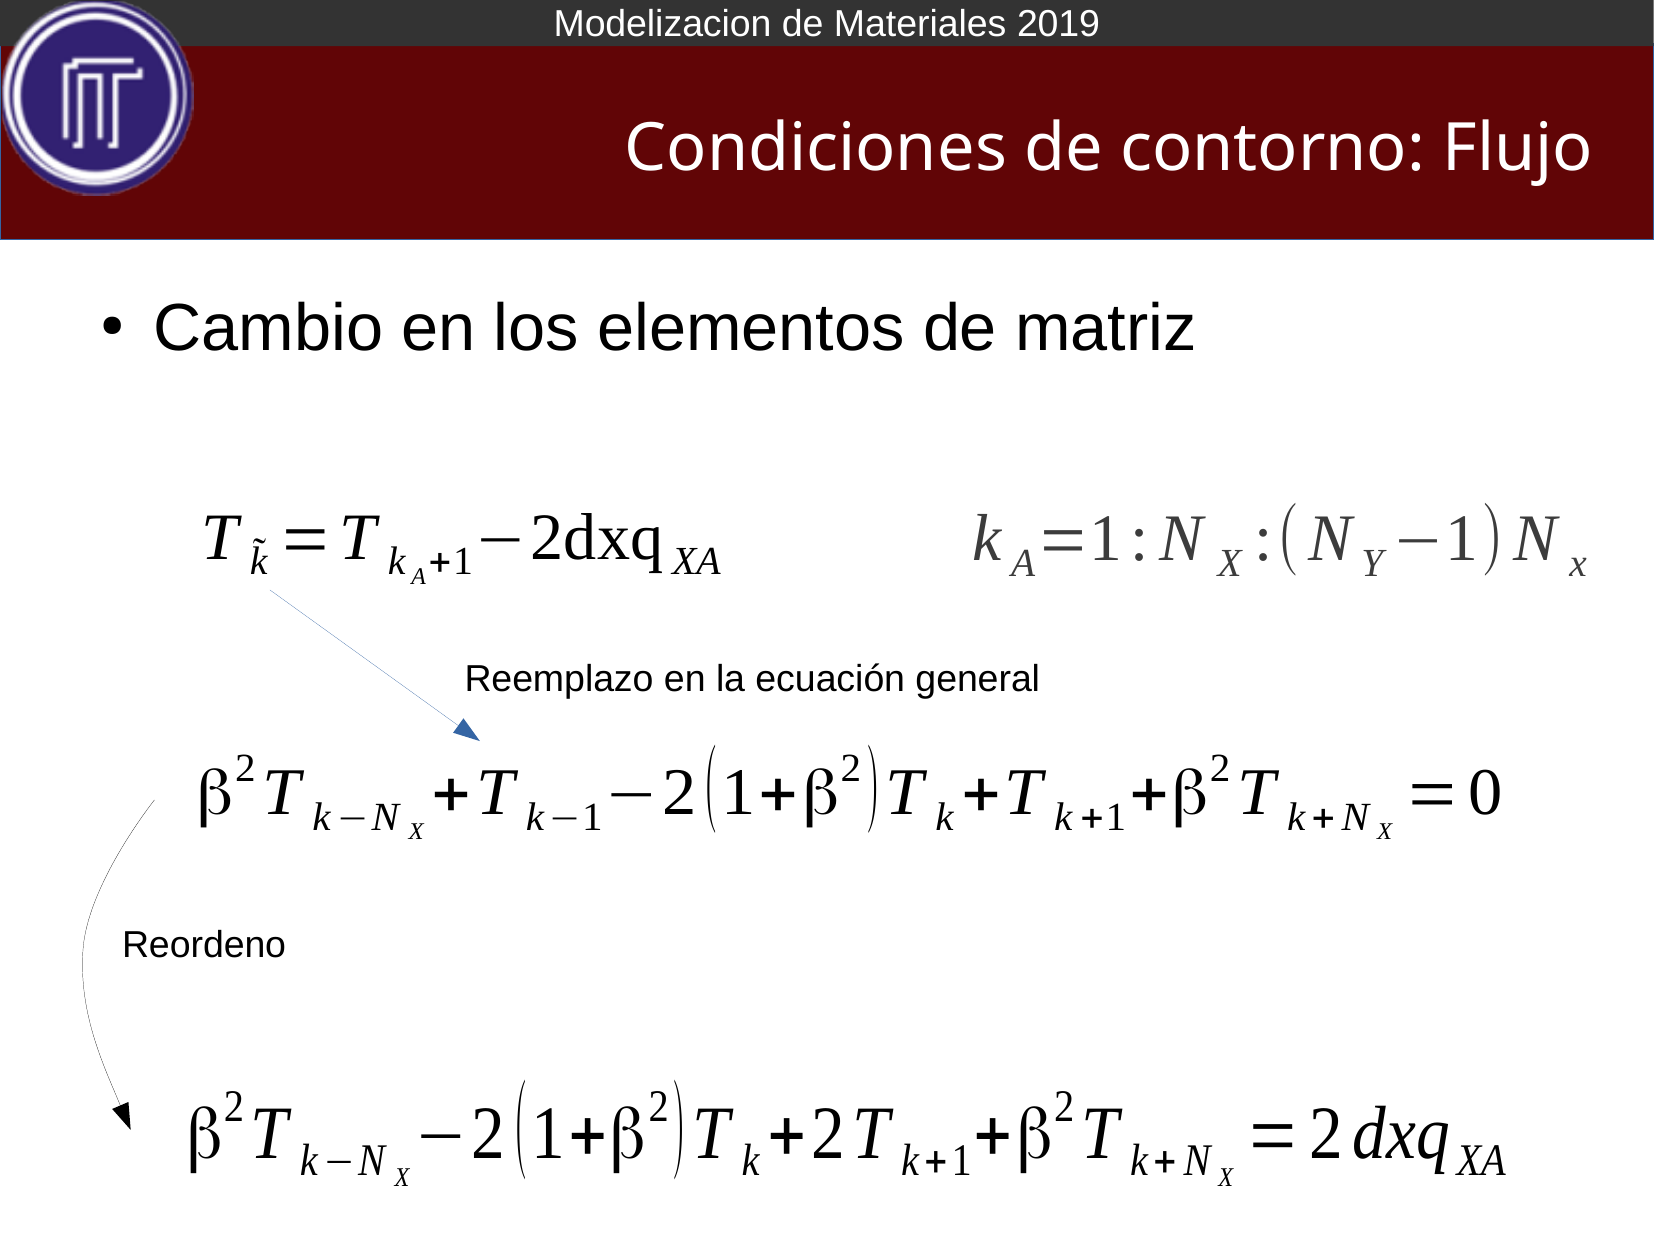

# Condiciones de contorno: Flujo
Cambio en los elementos de matriz
Reemplazo en la ecuación general
Reordeno